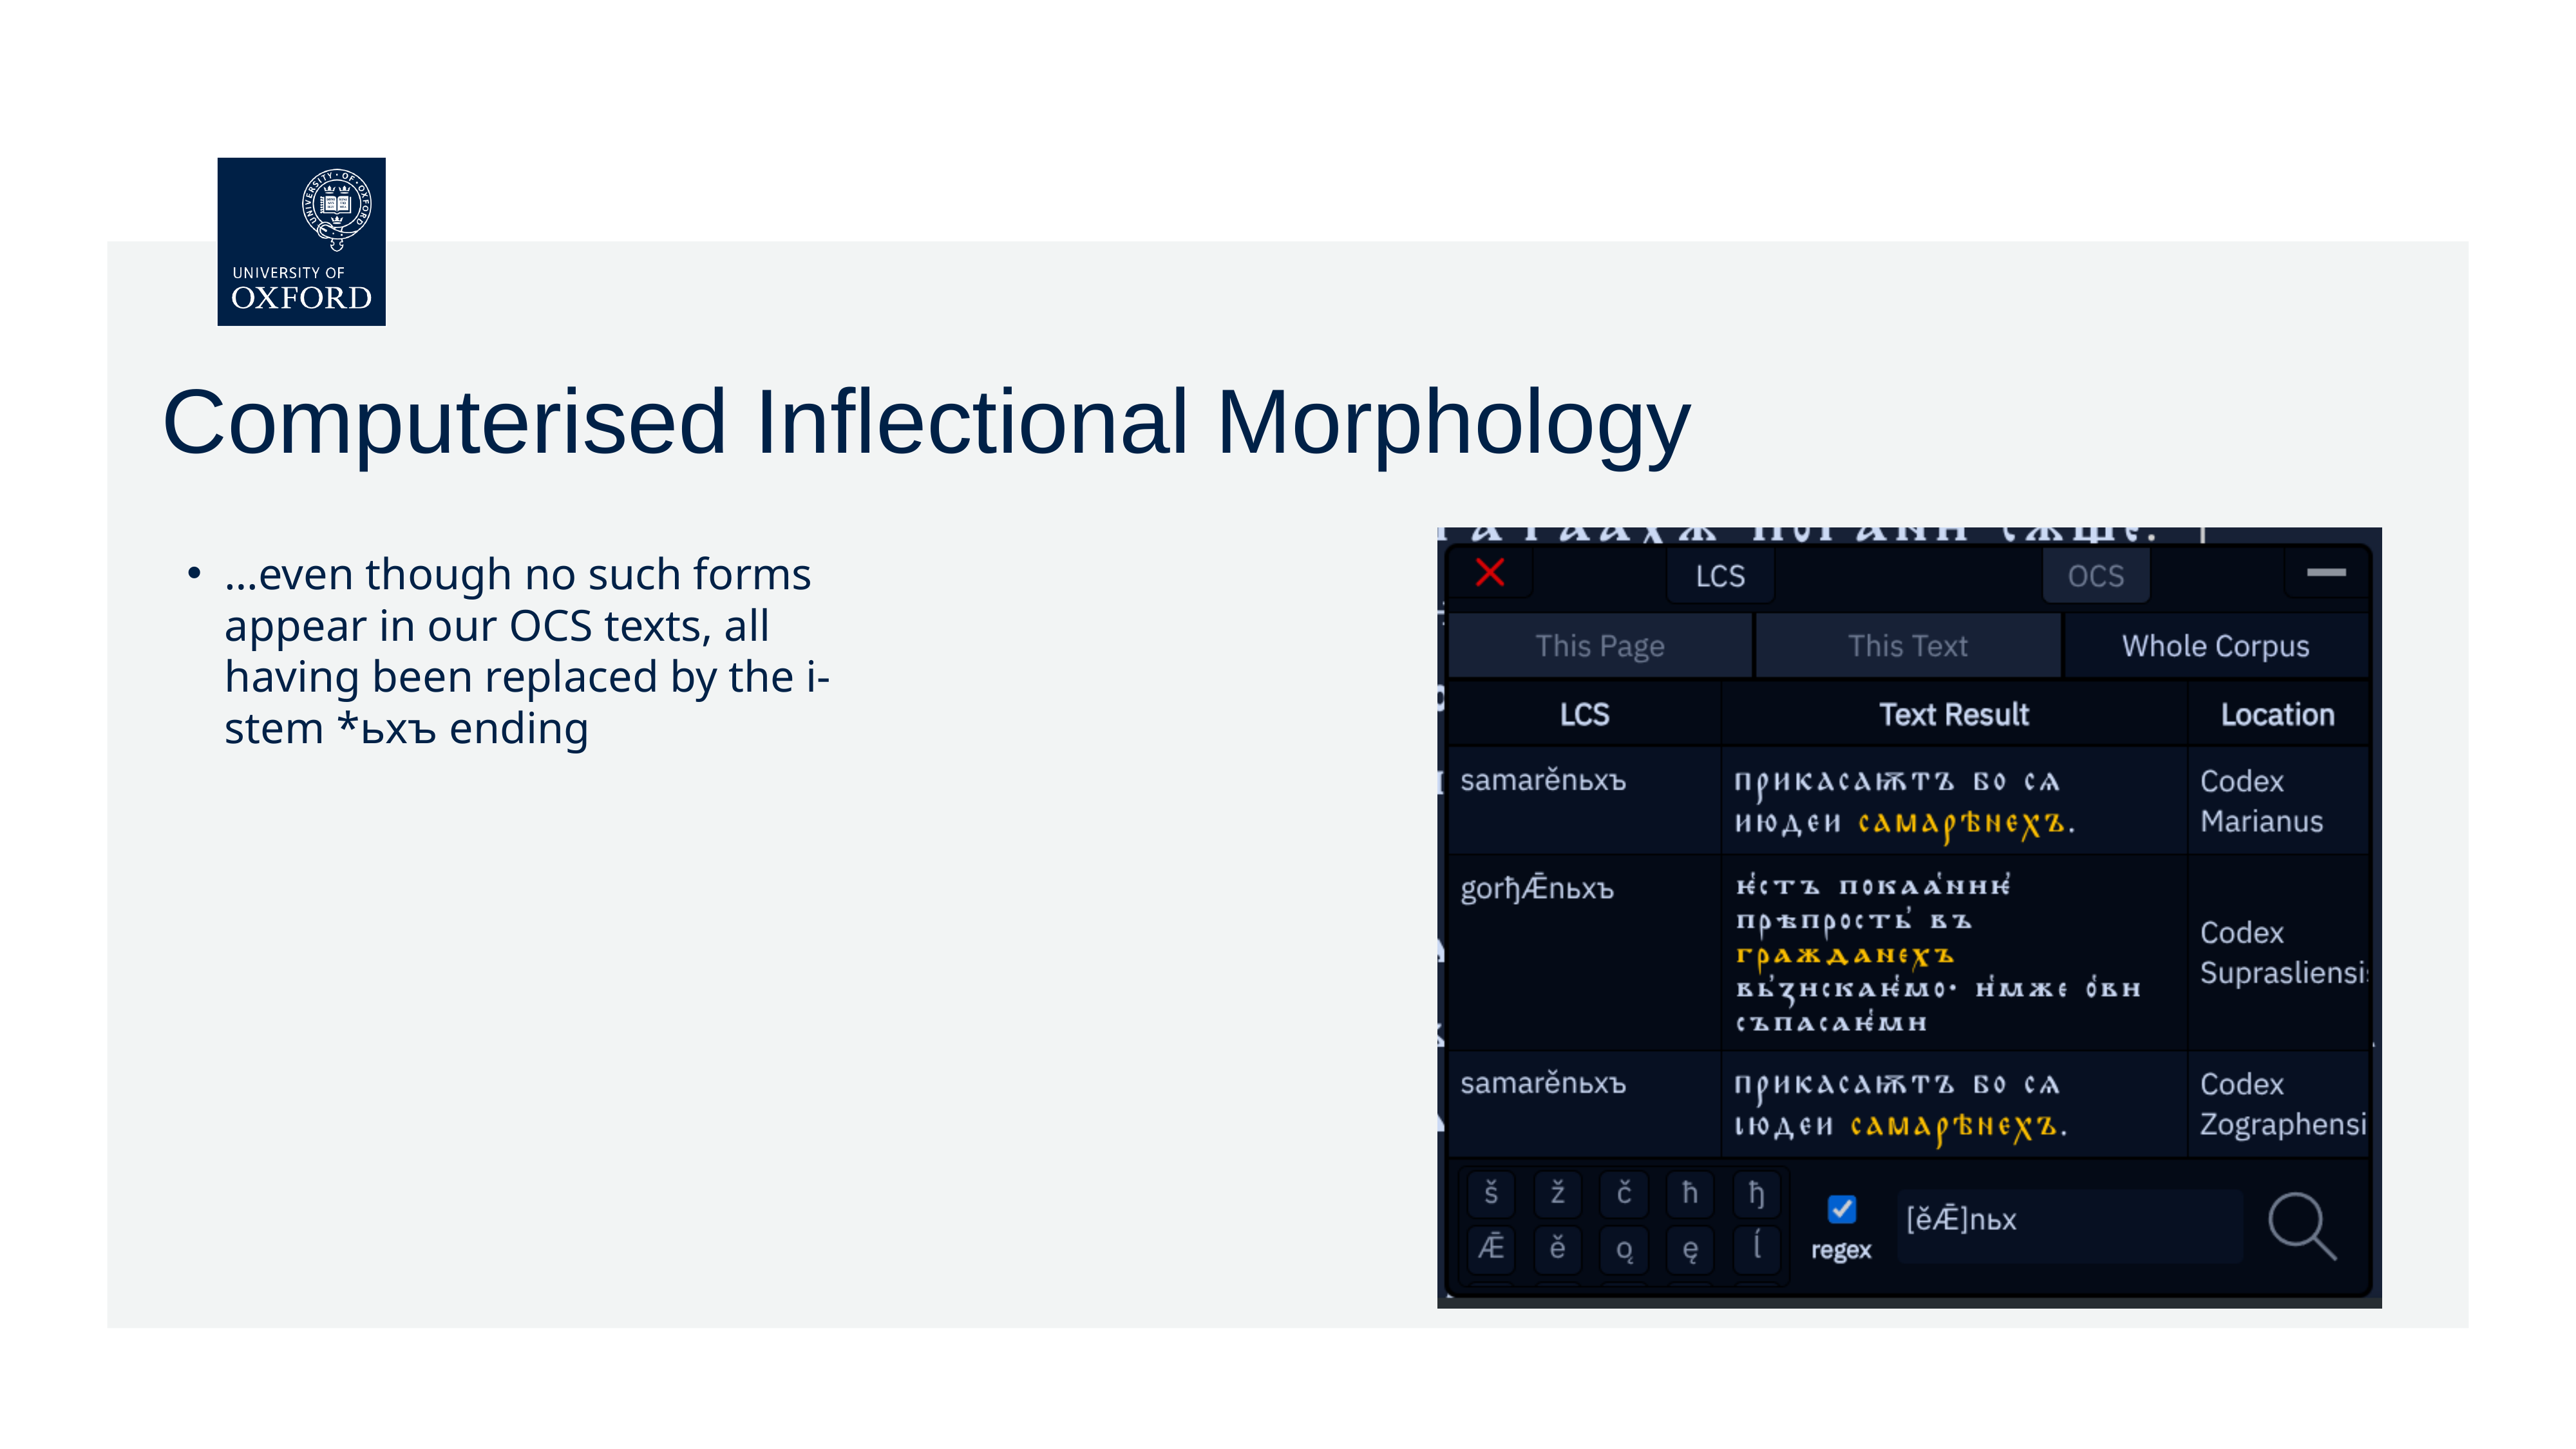

Computerised Inflectional Morphology
# …even though no such forms appear in our OCS texts, all having been replaced by the i-stem *ьxъ ending